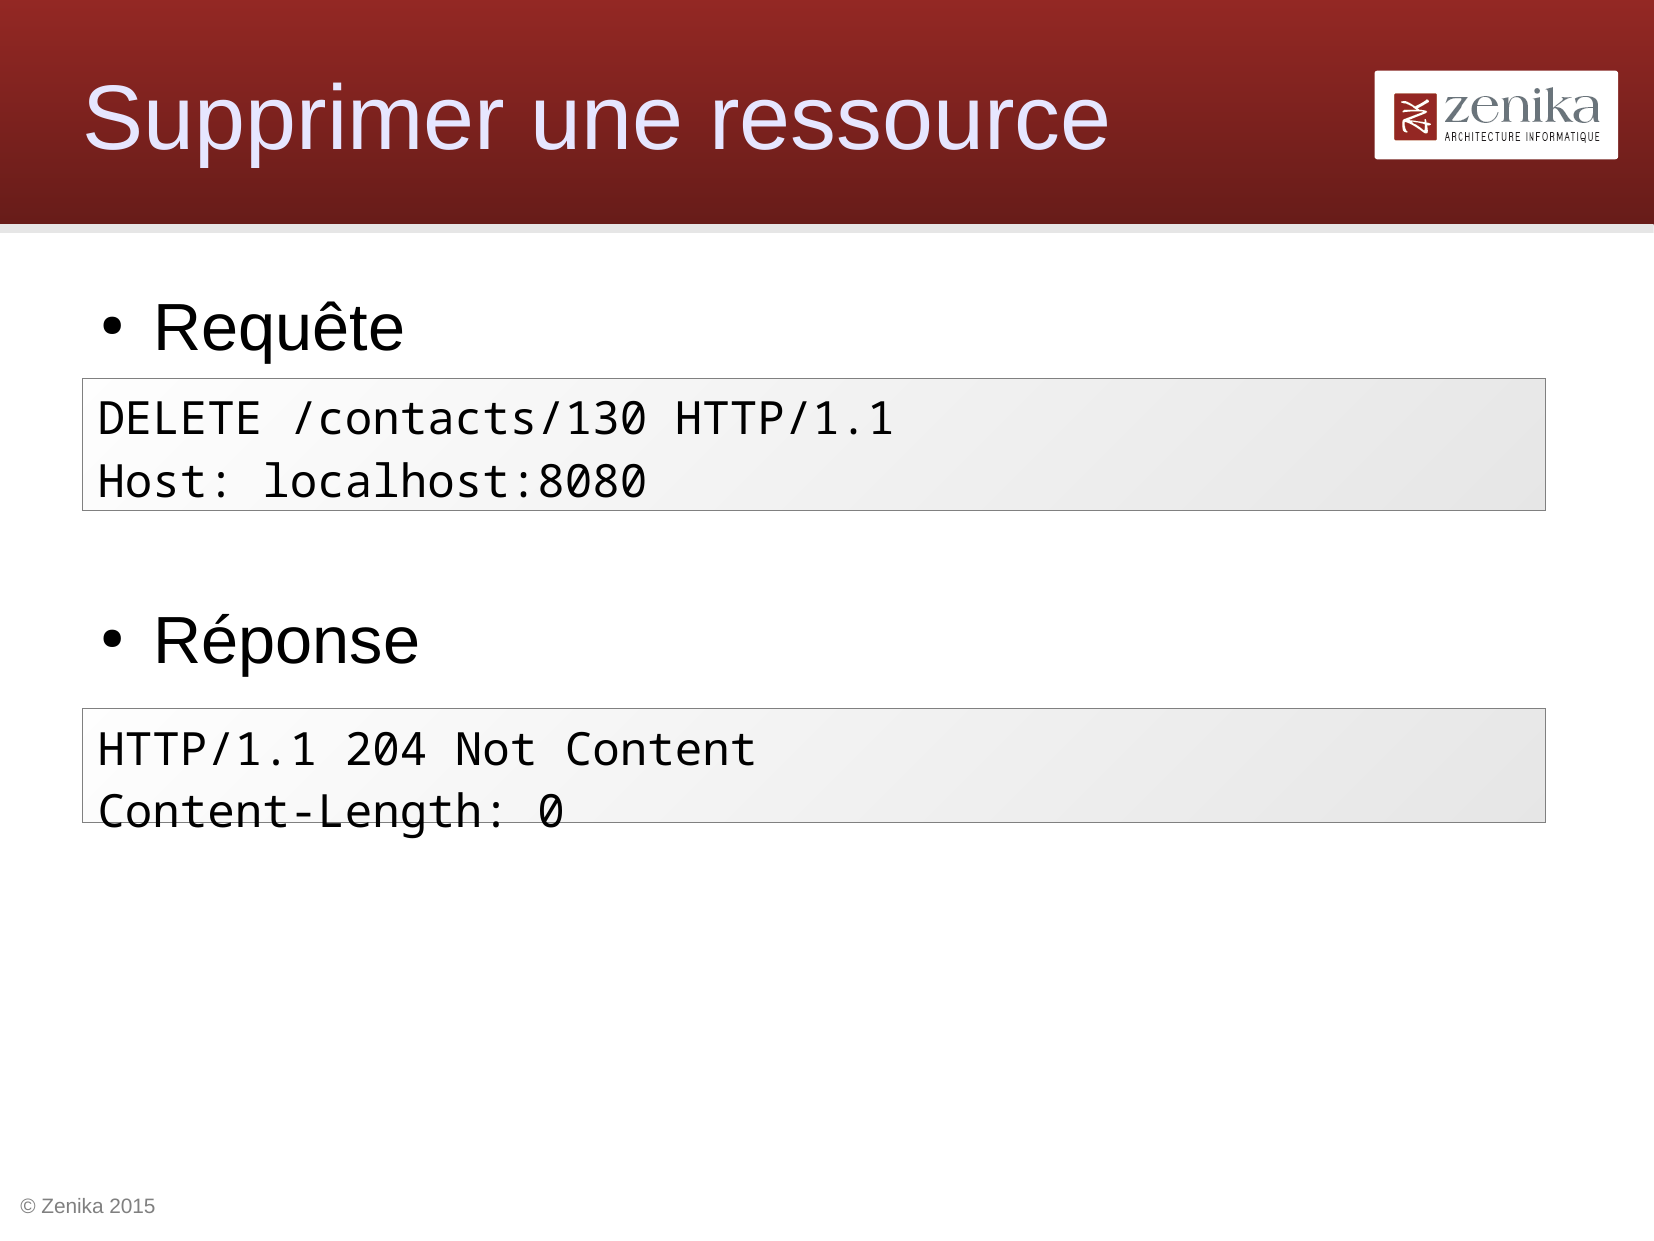

# Supprimer une ressource
Requête
Réponse
DELETE /contacts/130 HTTP/1.1
Host: localhost:8080
HTTP/1.1 204 Not Content
Content-Length: 0